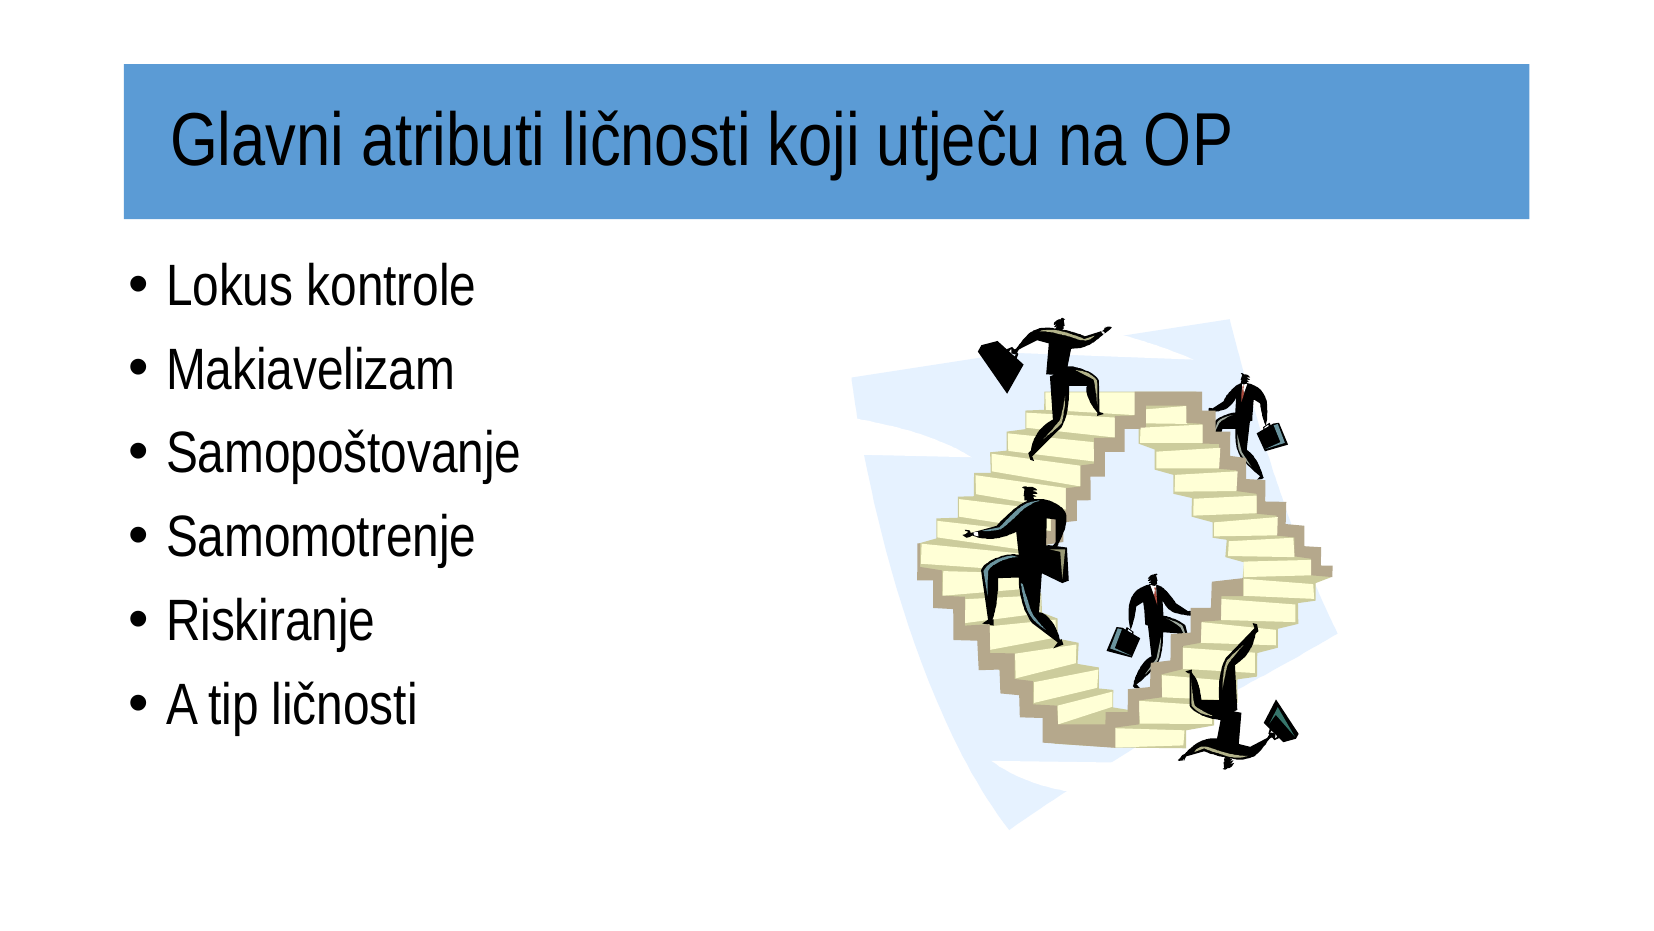

# Glavni atributi ličnosti koji utječu na OP
Lokus kontrole
Makiavelizam
Samopoštovanje
Samomotrenje
Riskiranje
A tip ličnosti